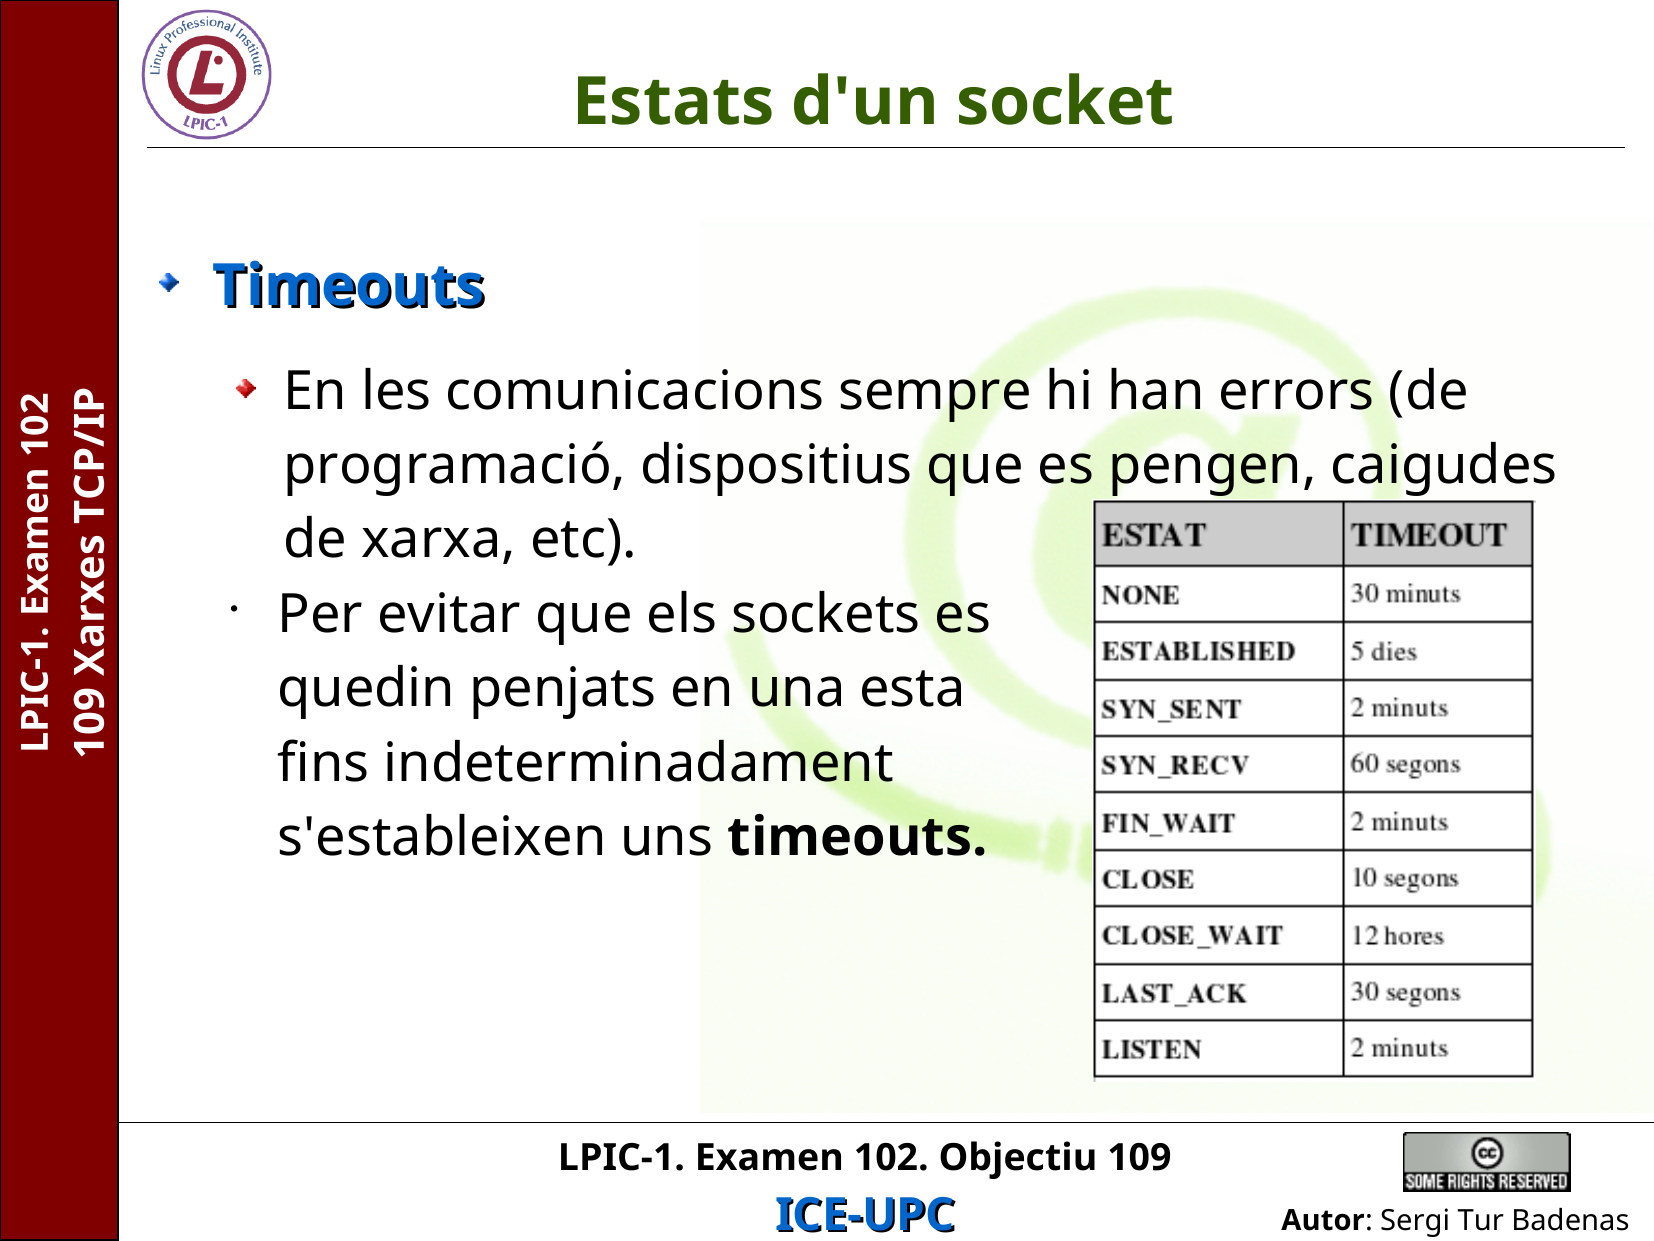

# Estats d'un socket
Timeouts
En les comunicacions sempre hi han errors (de programació, dispositius que es pengen, caigudes de xarxa, etc).
Per evitar que els sockets es quedin penjats en una esta fins indeterminadament s'estableixen uns timeouts.